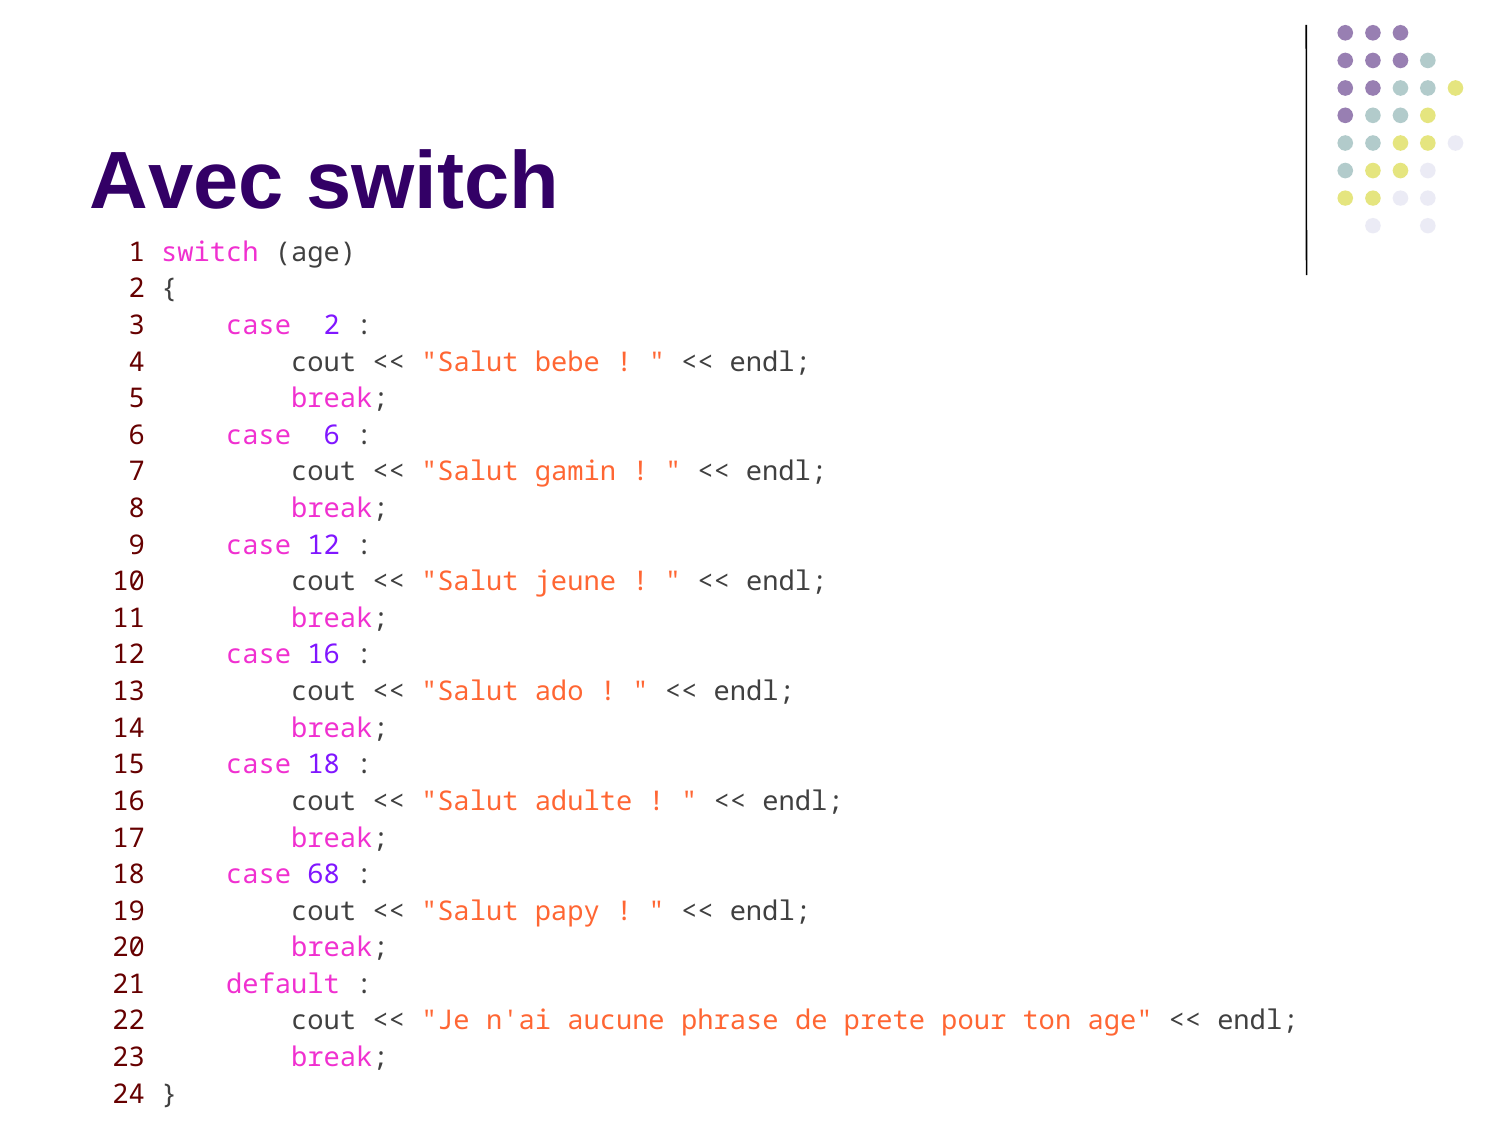

# Avec switch
 1 switch (age)
 2 {
 3 case 2 :
 4 cout << "Salut bebe ! " << endl;
 5 break;
 6 case 6 :
 7 cout << "Salut gamin ! " << endl;
 8 break;
 9 case 12 :
10 cout << "Salut jeune ! " << endl;
11 break;
12 case 16 :
13 cout << "Salut ado ! " << endl;
14 break;
15 case 18 :
16 cout << "Salut adulte ! " << endl;
17 break;
18 case 68 :
19 cout << "Salut papy ! " << endl;
20 break;
21 default :
22 cout << "Je n'ai aucune phrase de prete pour ton age" << endl;
23 break;
24 }